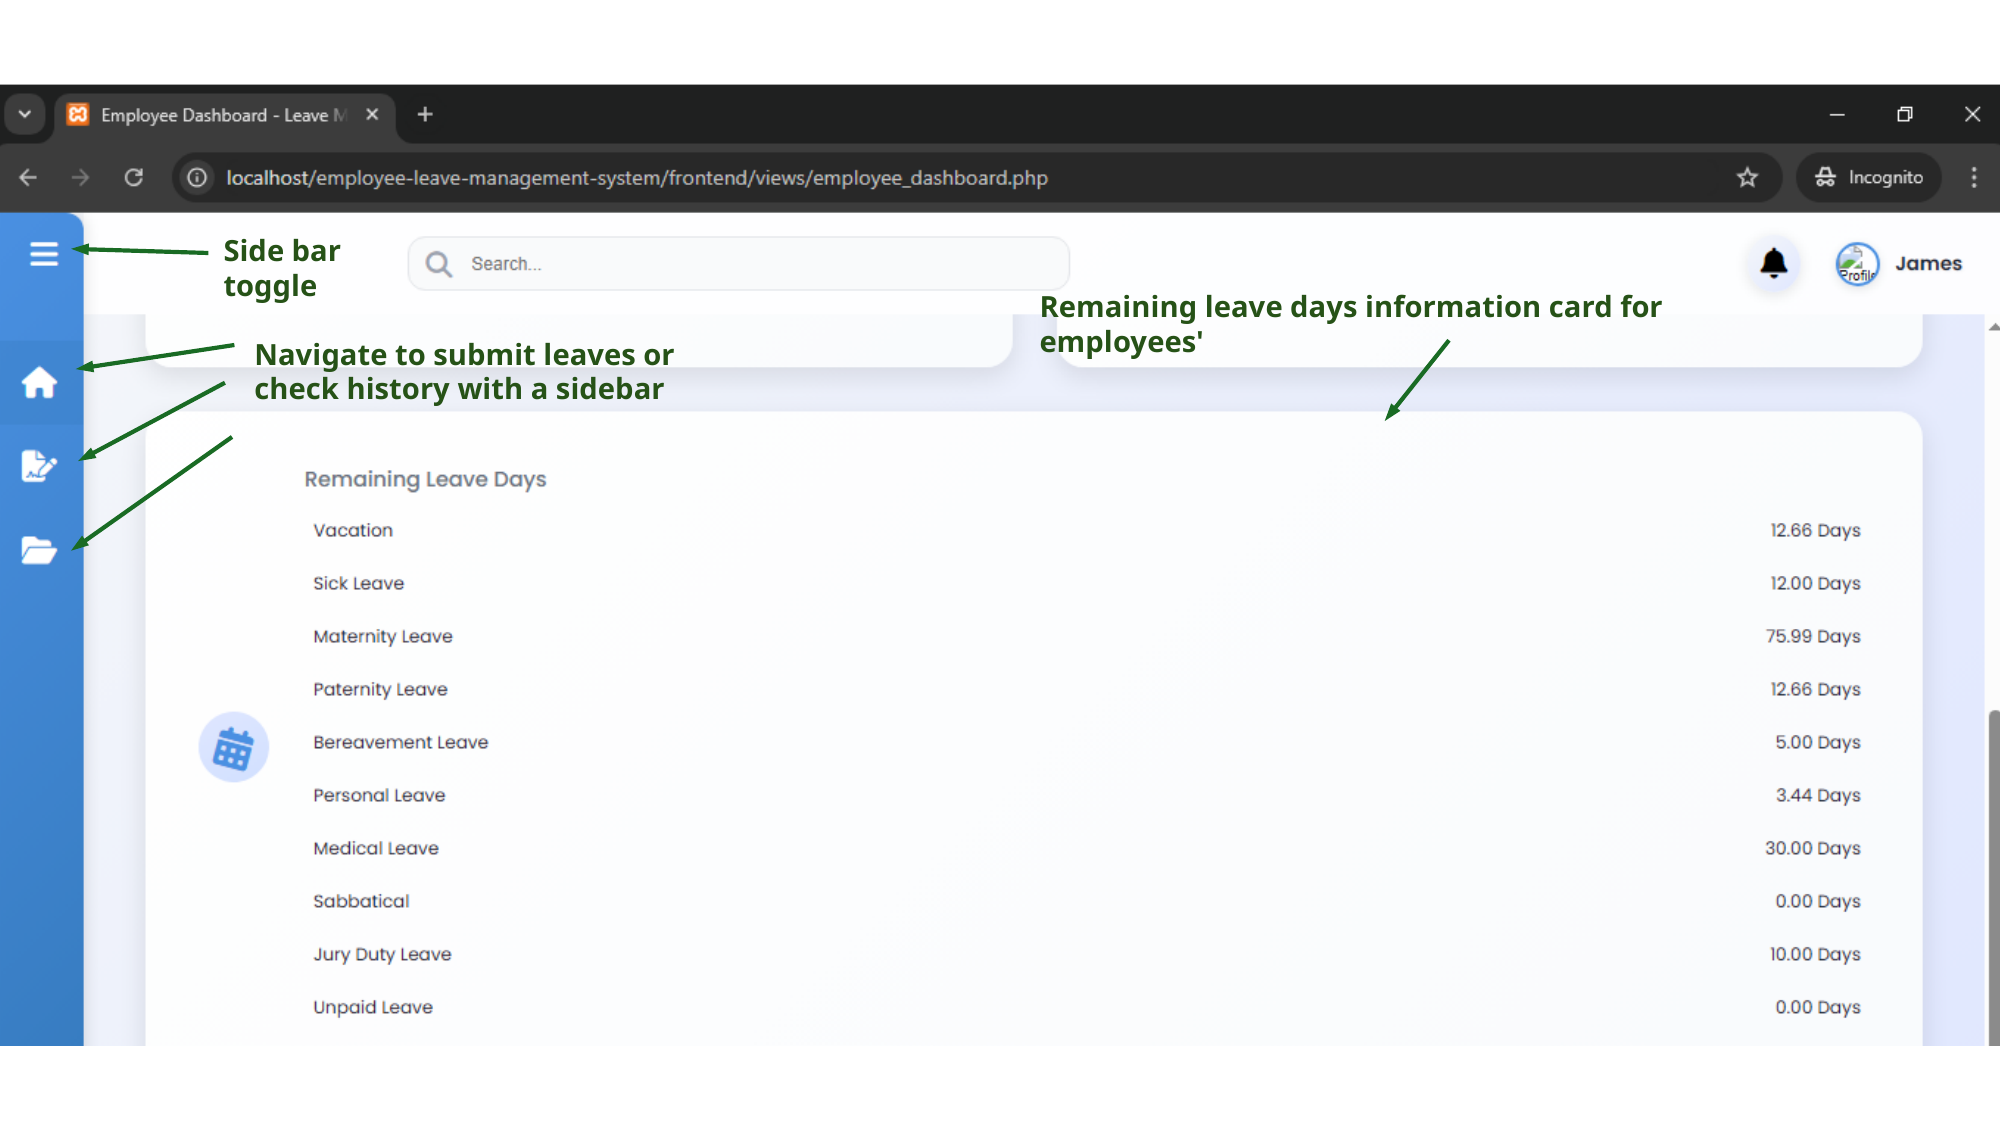

Side bar toggle
Remaining leave days information card for employees'
Navigate to submit leaves or check history with a sidebar